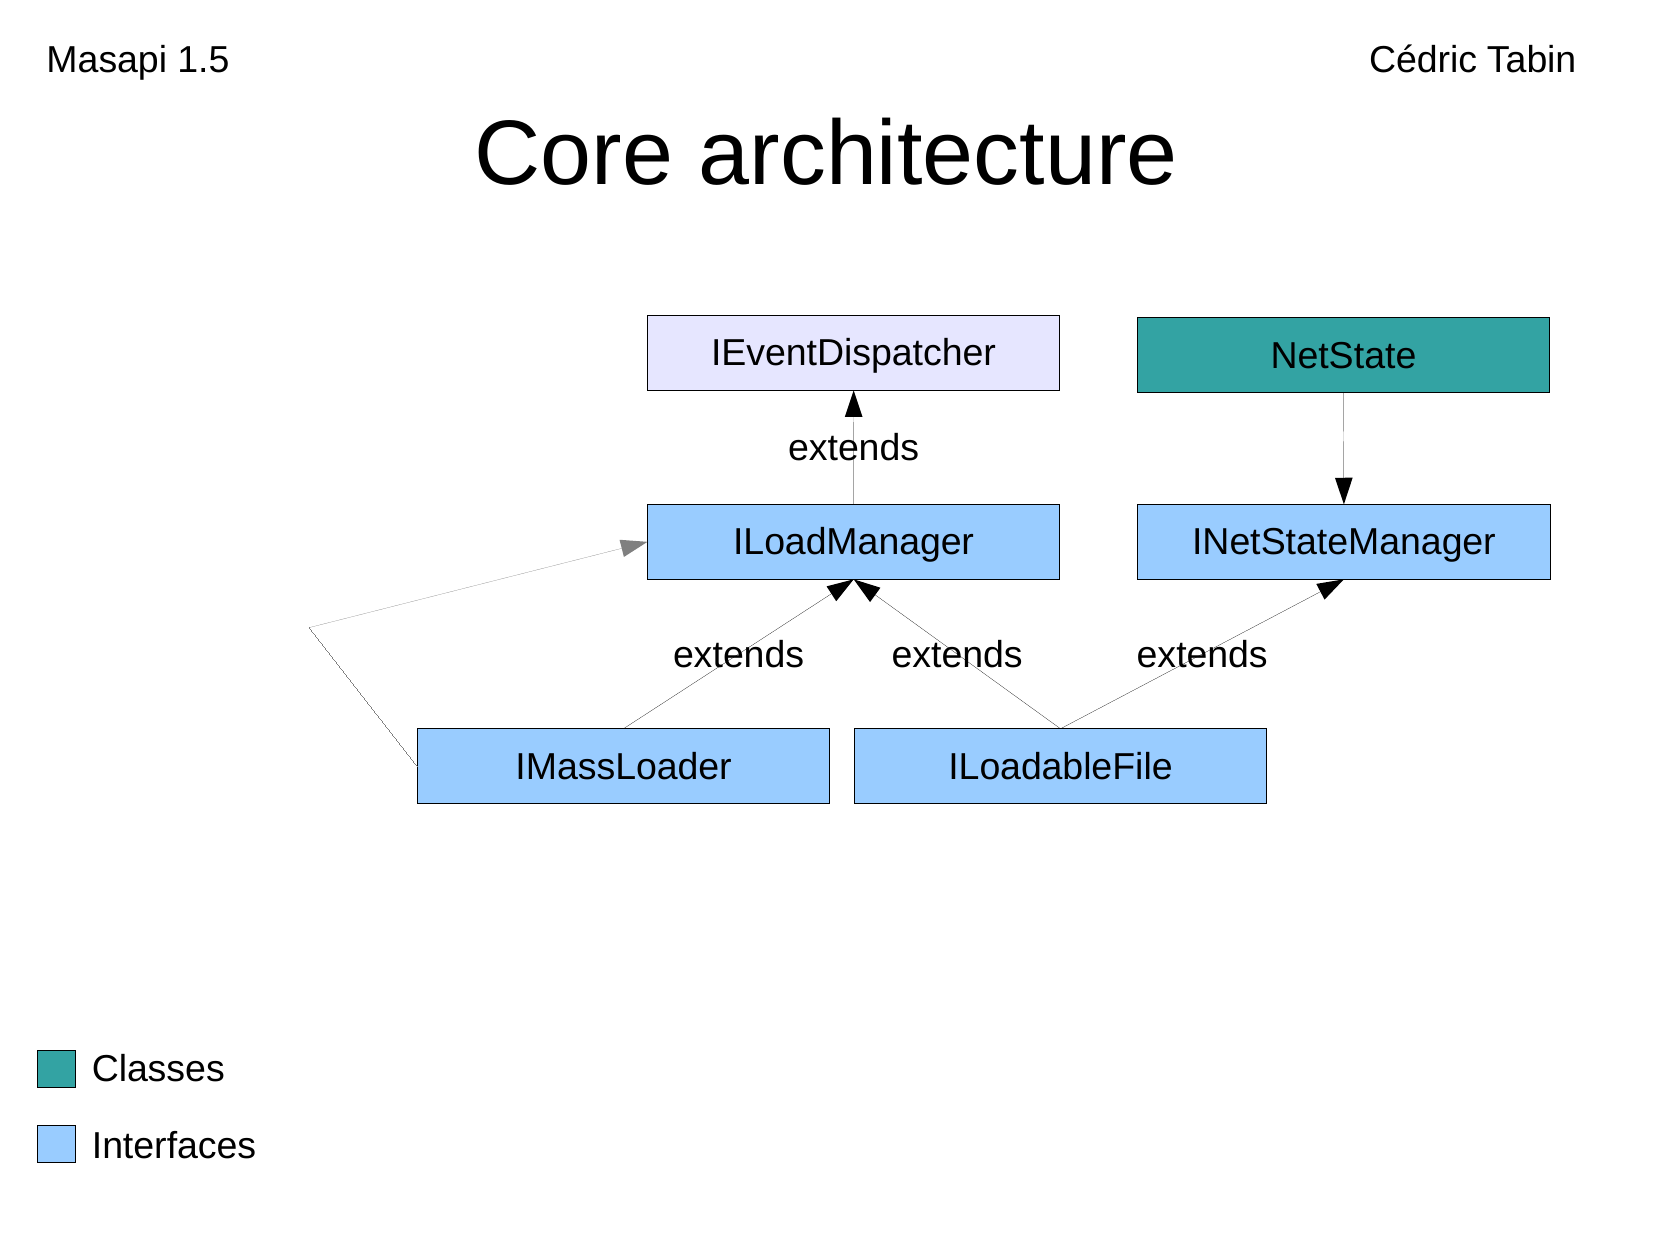

# Core architecture
IEventDispatcher
NetState
ILoadManager
INetStateManager
IMassLoader
ILoadableFile
Classes
Interfaces